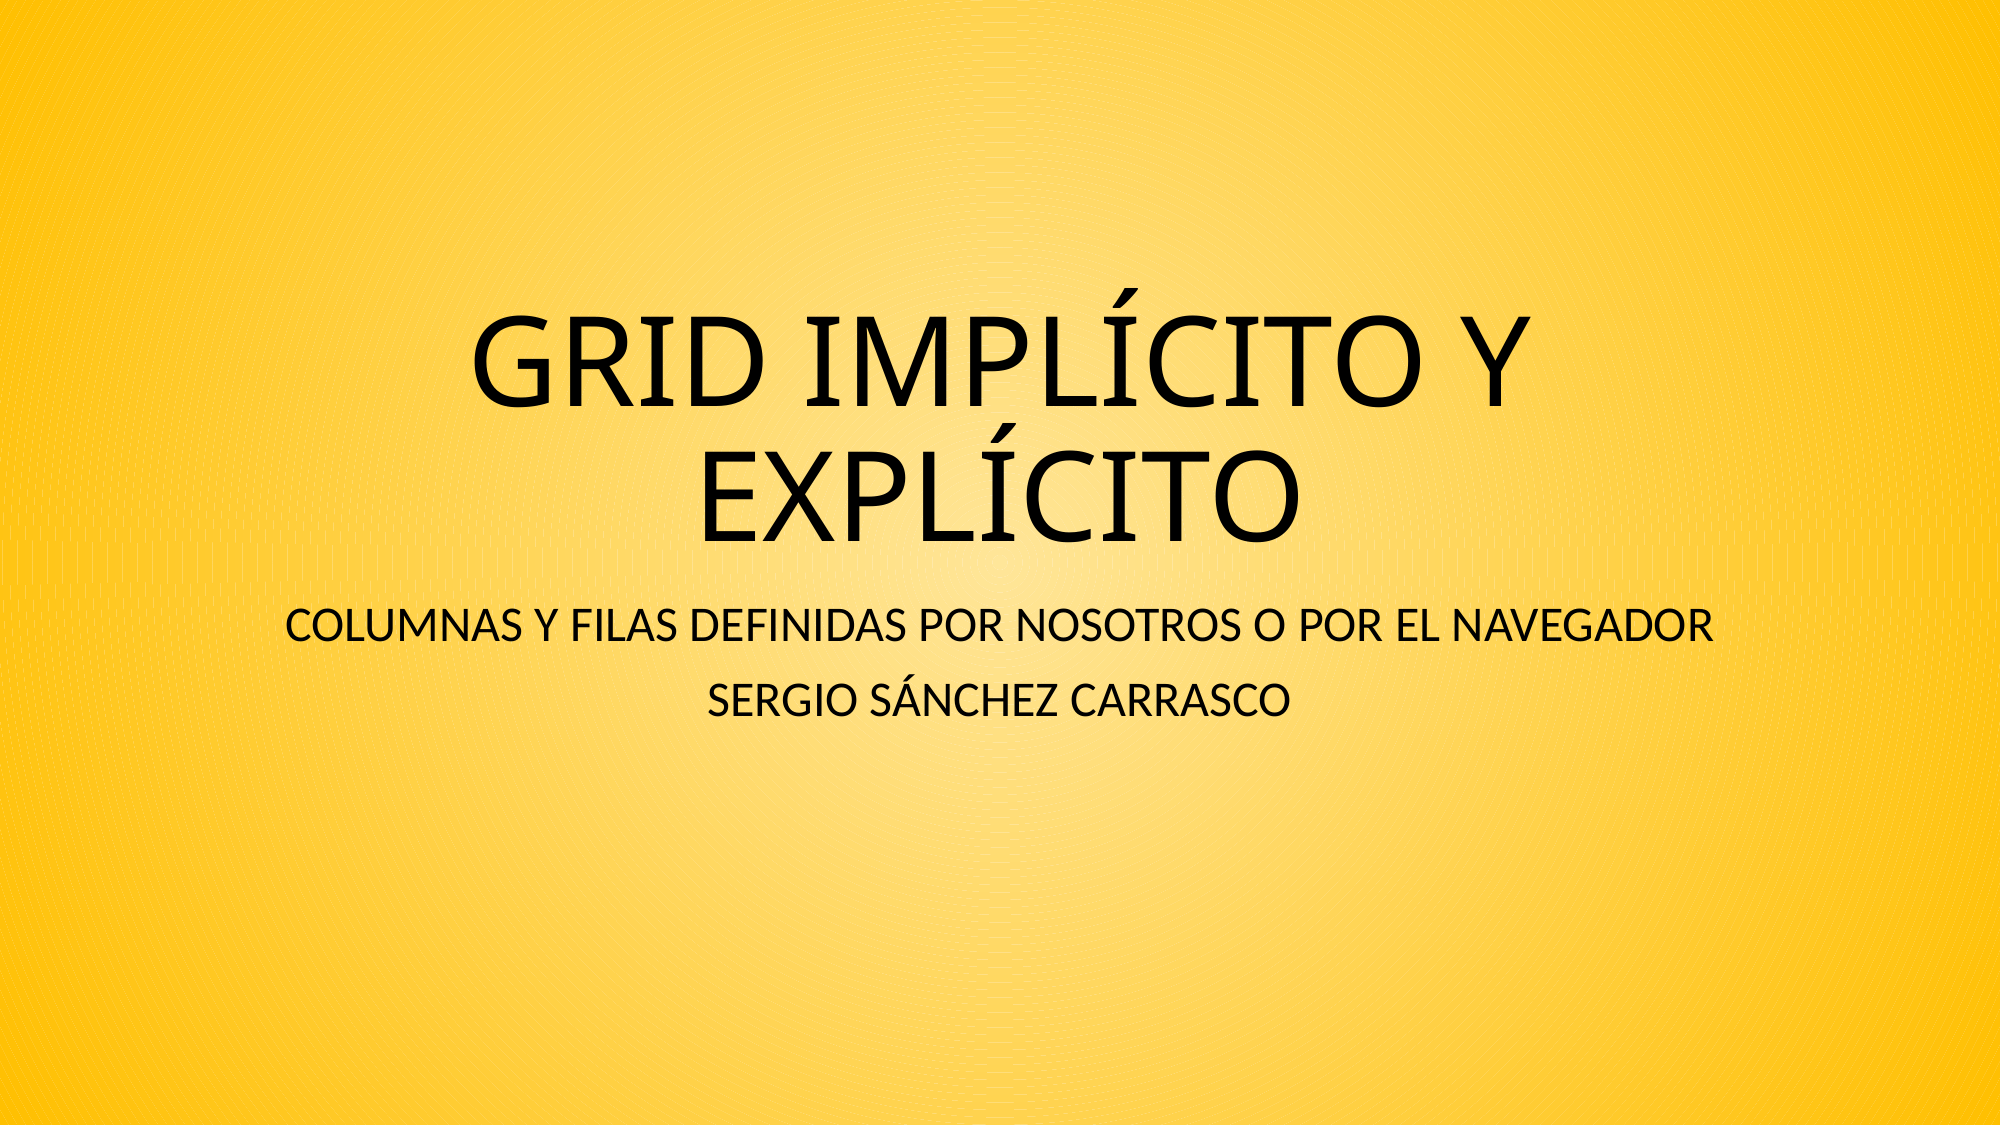

# GRID IMPLÍCITO Y EXPLÍCITO
COLUMNAS Y FILAS DEFINIDAS POR NOSOTROS O POR EL NAVEGADOR
SERGIO SÁNCHEZ CARRASCO